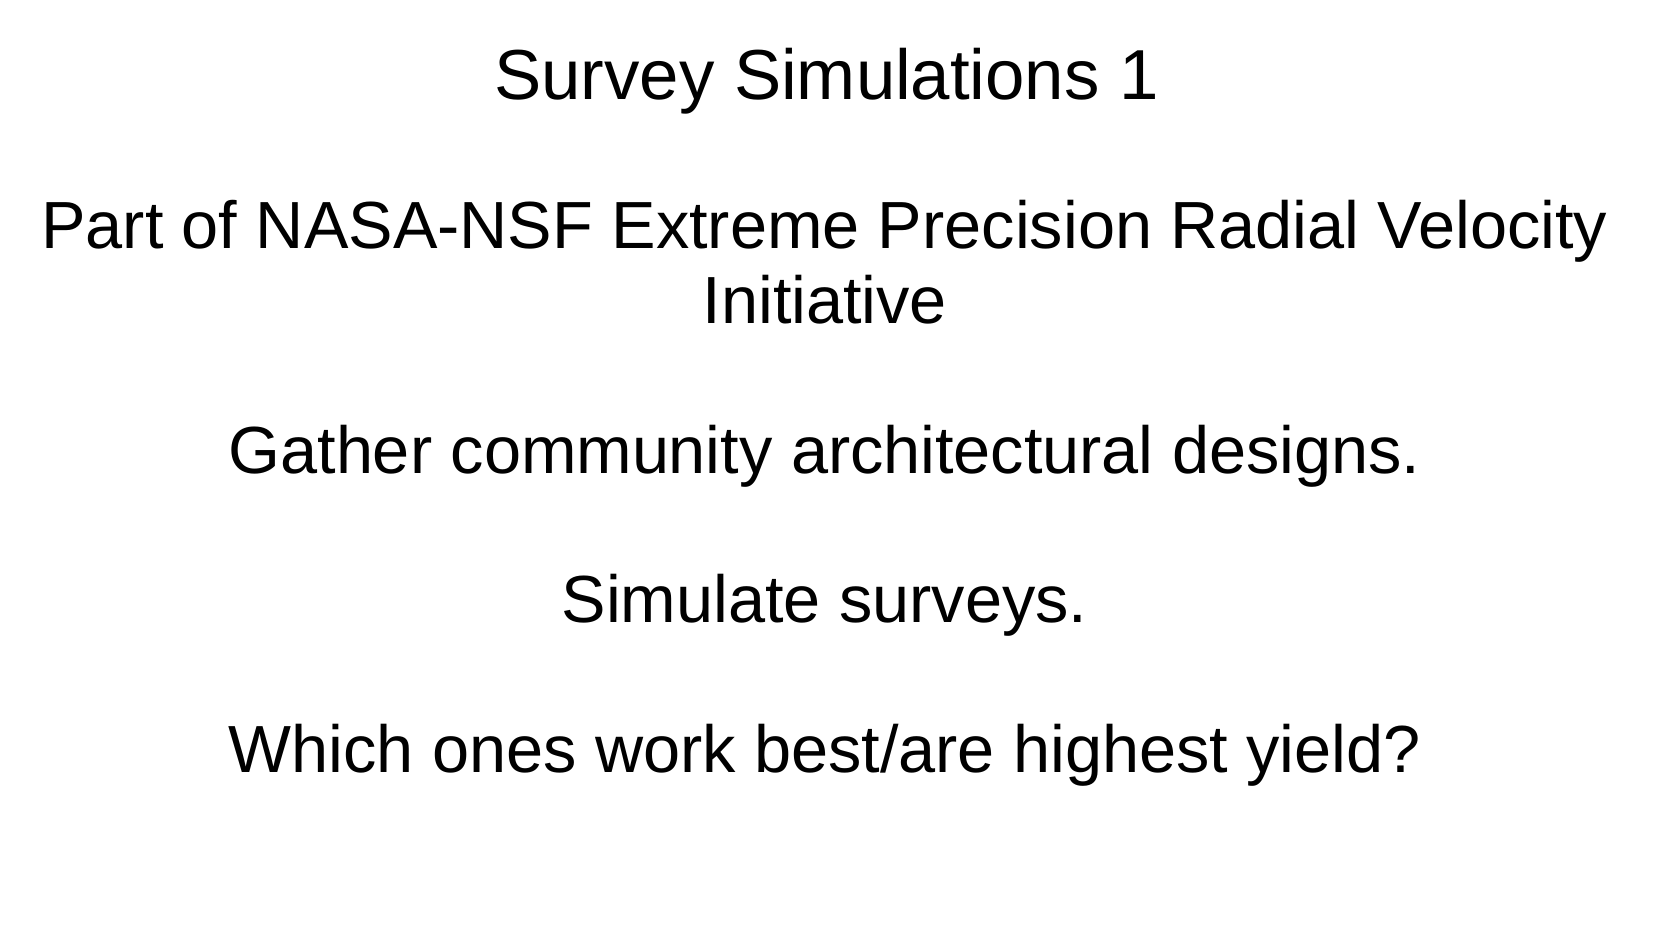

# Survey Simulations 1
Part of NASA-NSF Extreme Precision Radial Velocity Initiative
Gather community architectural designs.
Simulate surveys.
Which ones work best/are highest yield?